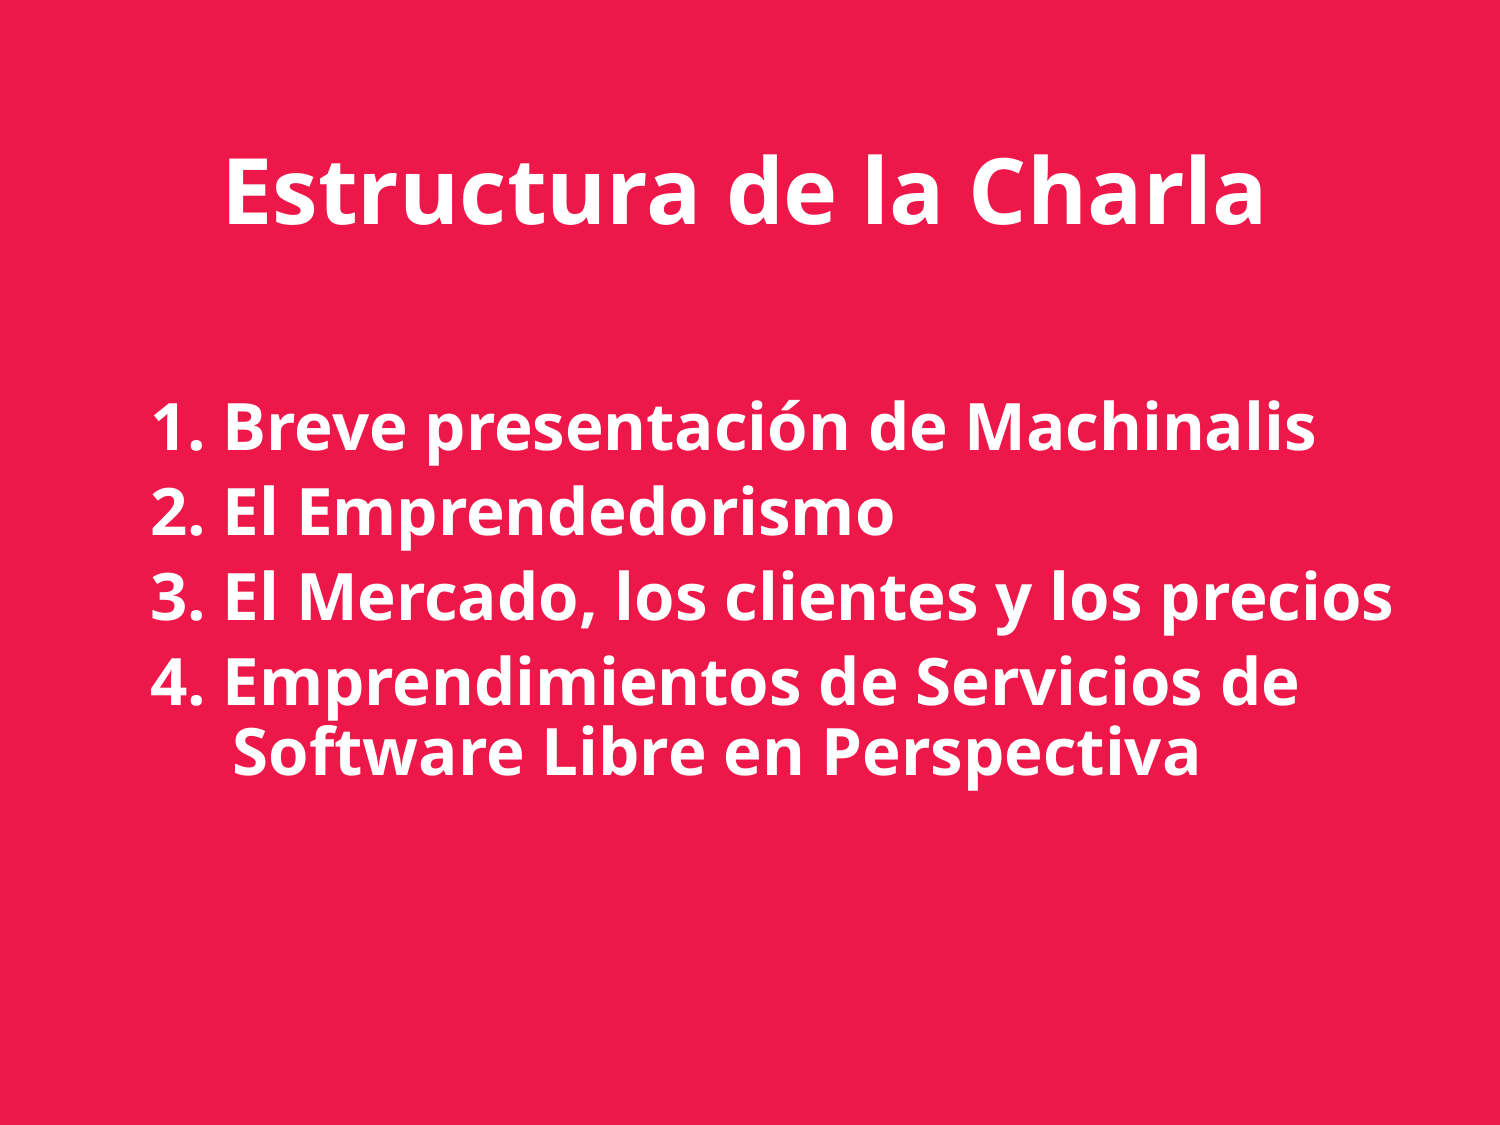

# Estructura de la Charla
1. Breve presentación de Machinalis
2. El Emprendedorismo
3. El Mercado, los clientes y los precios
4. Emprendimientos de Servicios de Software Libre en Perspectiva